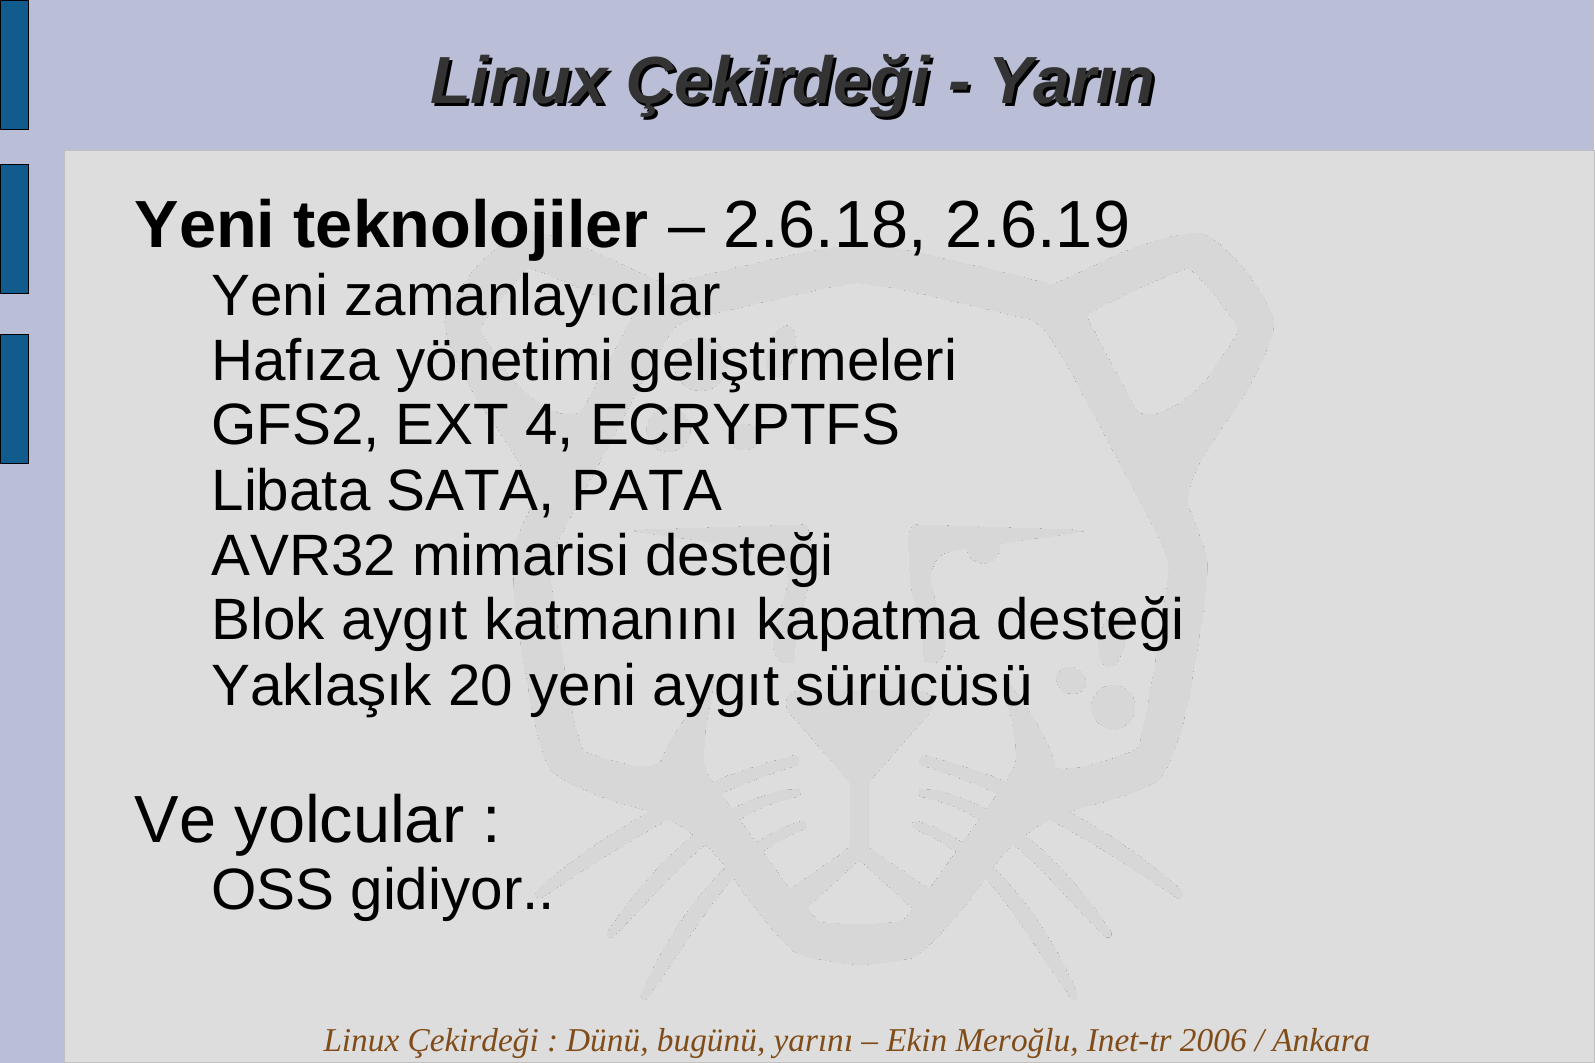

# Linux Çekirdeği - Yarın
Yeni teknolojiler – 2.6.18, 2.6.19
Yeni zamanlayıcılar
Hafıza yönetimi geliştirmeleri
GFS2, EXT 4, ECRYPTFS
Libata SATA, PATA
AVR32 mimarisi desteği
Blok aygıt katmanını kapatma desteği
Yaklaşık 20 yeni aygıt sürücüsü
Ve yolcular :
OSS gidiyor..